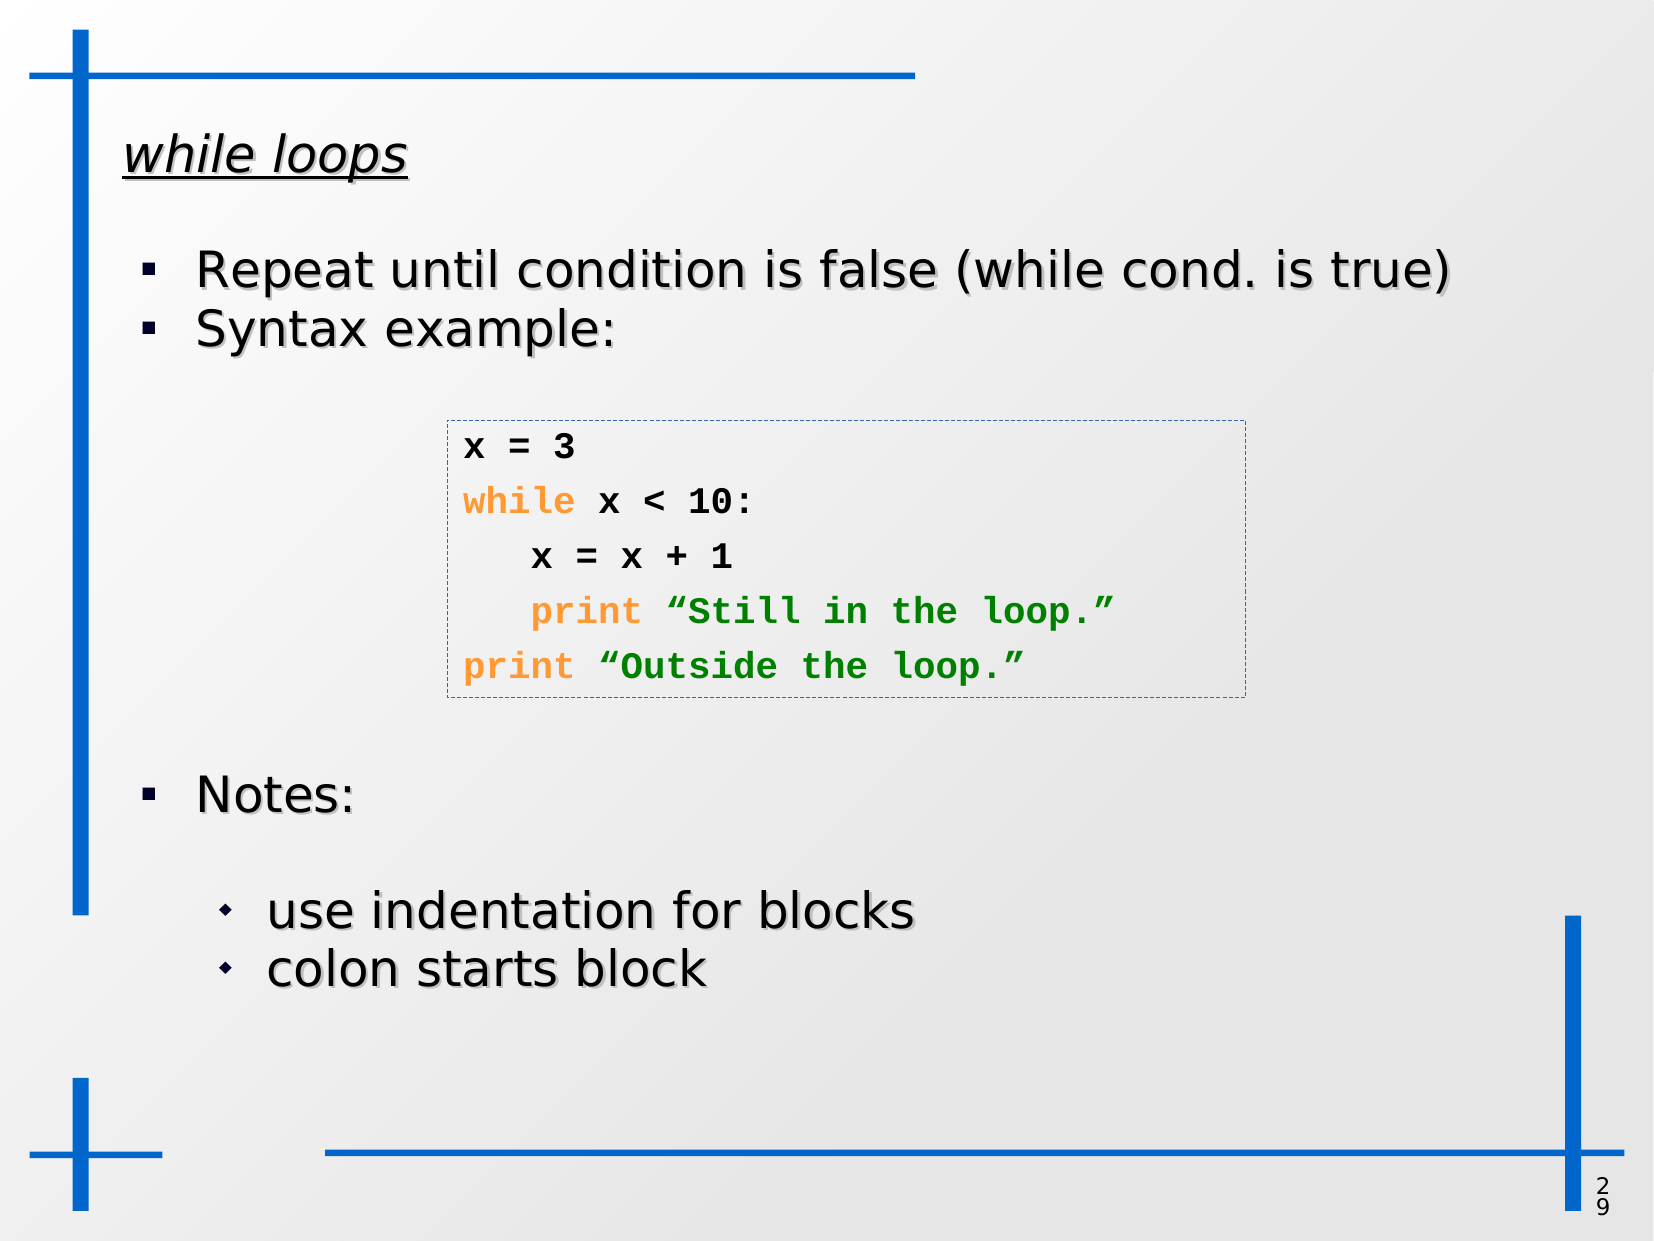

# while loops
Repeat until condition is false (while cond. is true)
Syntax example:
Notes:
use indentation for blocks
colon starts block
x = 3
while x < 10:
 x = x + 1
 print “Still in the loop.”
print “Outside the loop.”